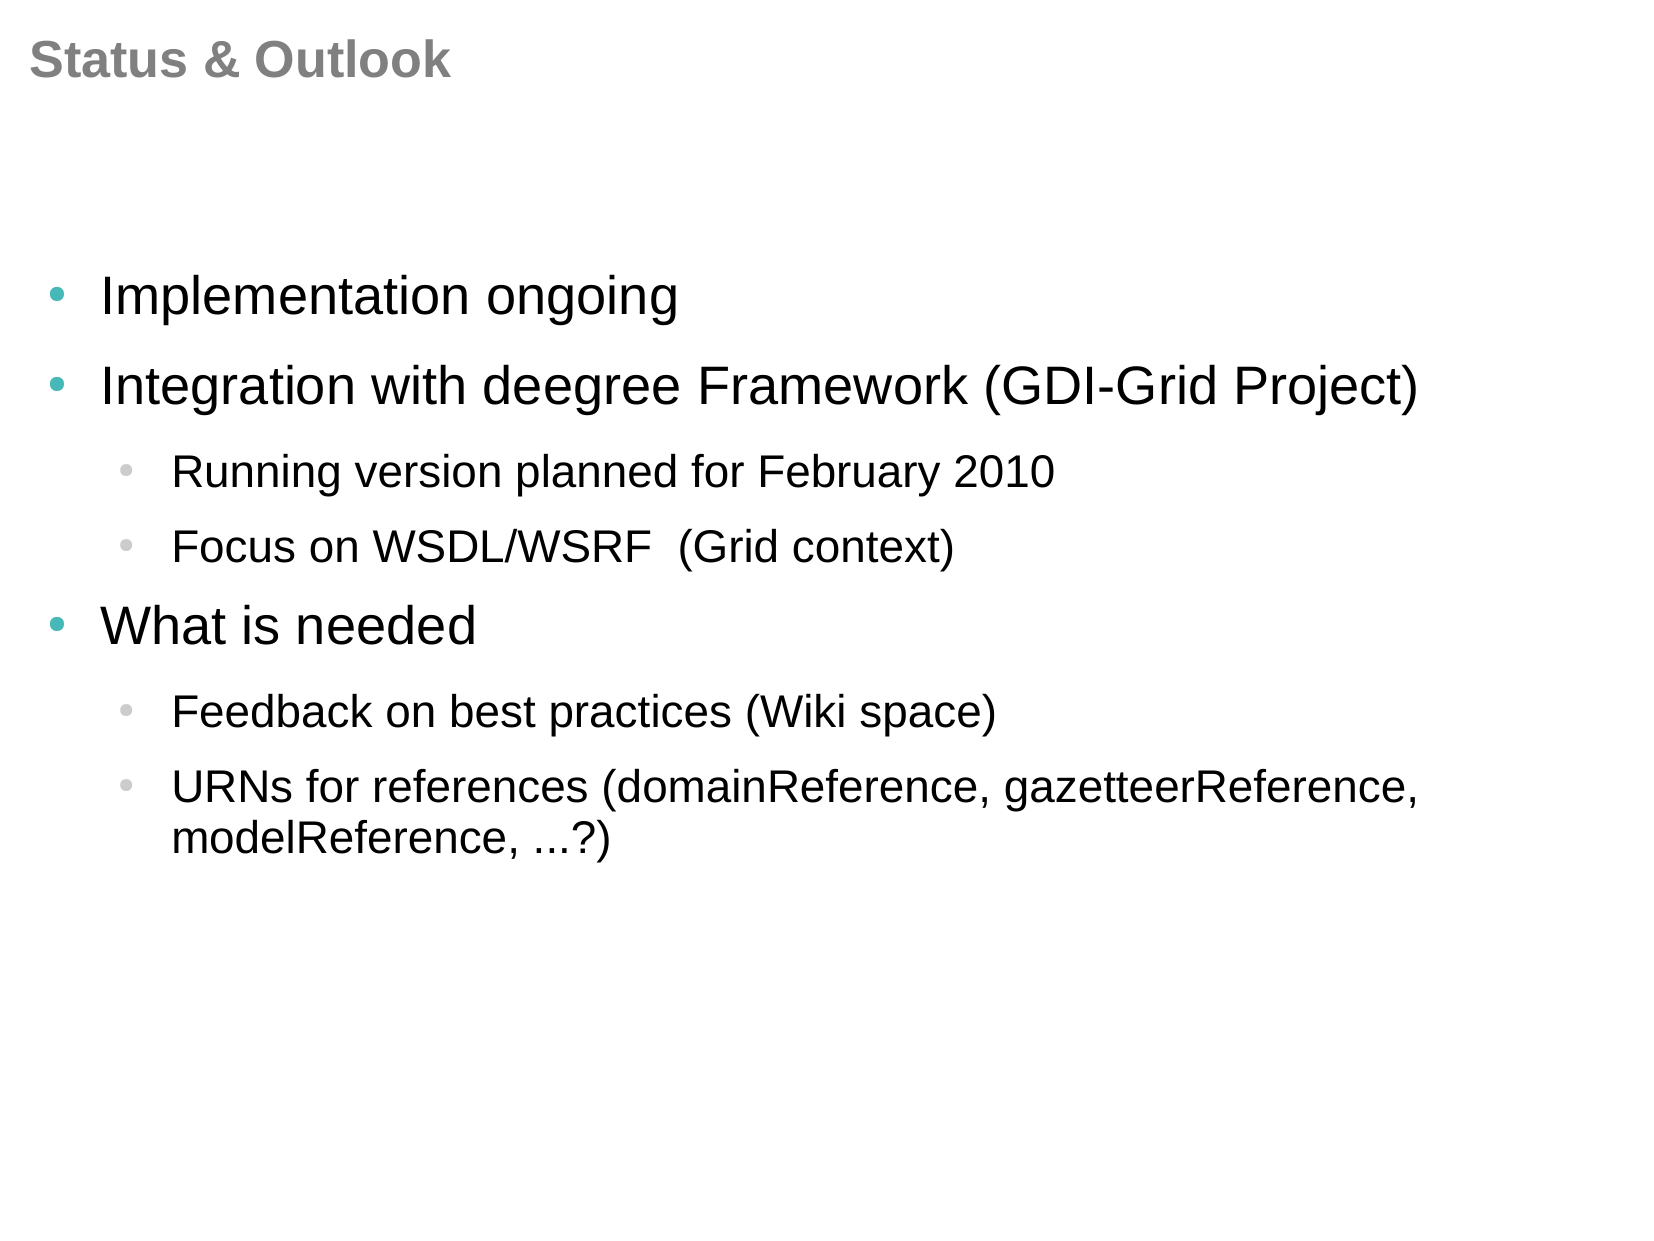

# Status & Outlook
Implementation ongoing
Integration with deegree Framework (GDI-Grid Project)
Running version planned for February 2010
Focus on WSDL/WSRF (Grid context)
What is needed
Feedback on best practices (Wiki space)
URNs for references (domainReference, gazetteerReference, modelReference, ...?)